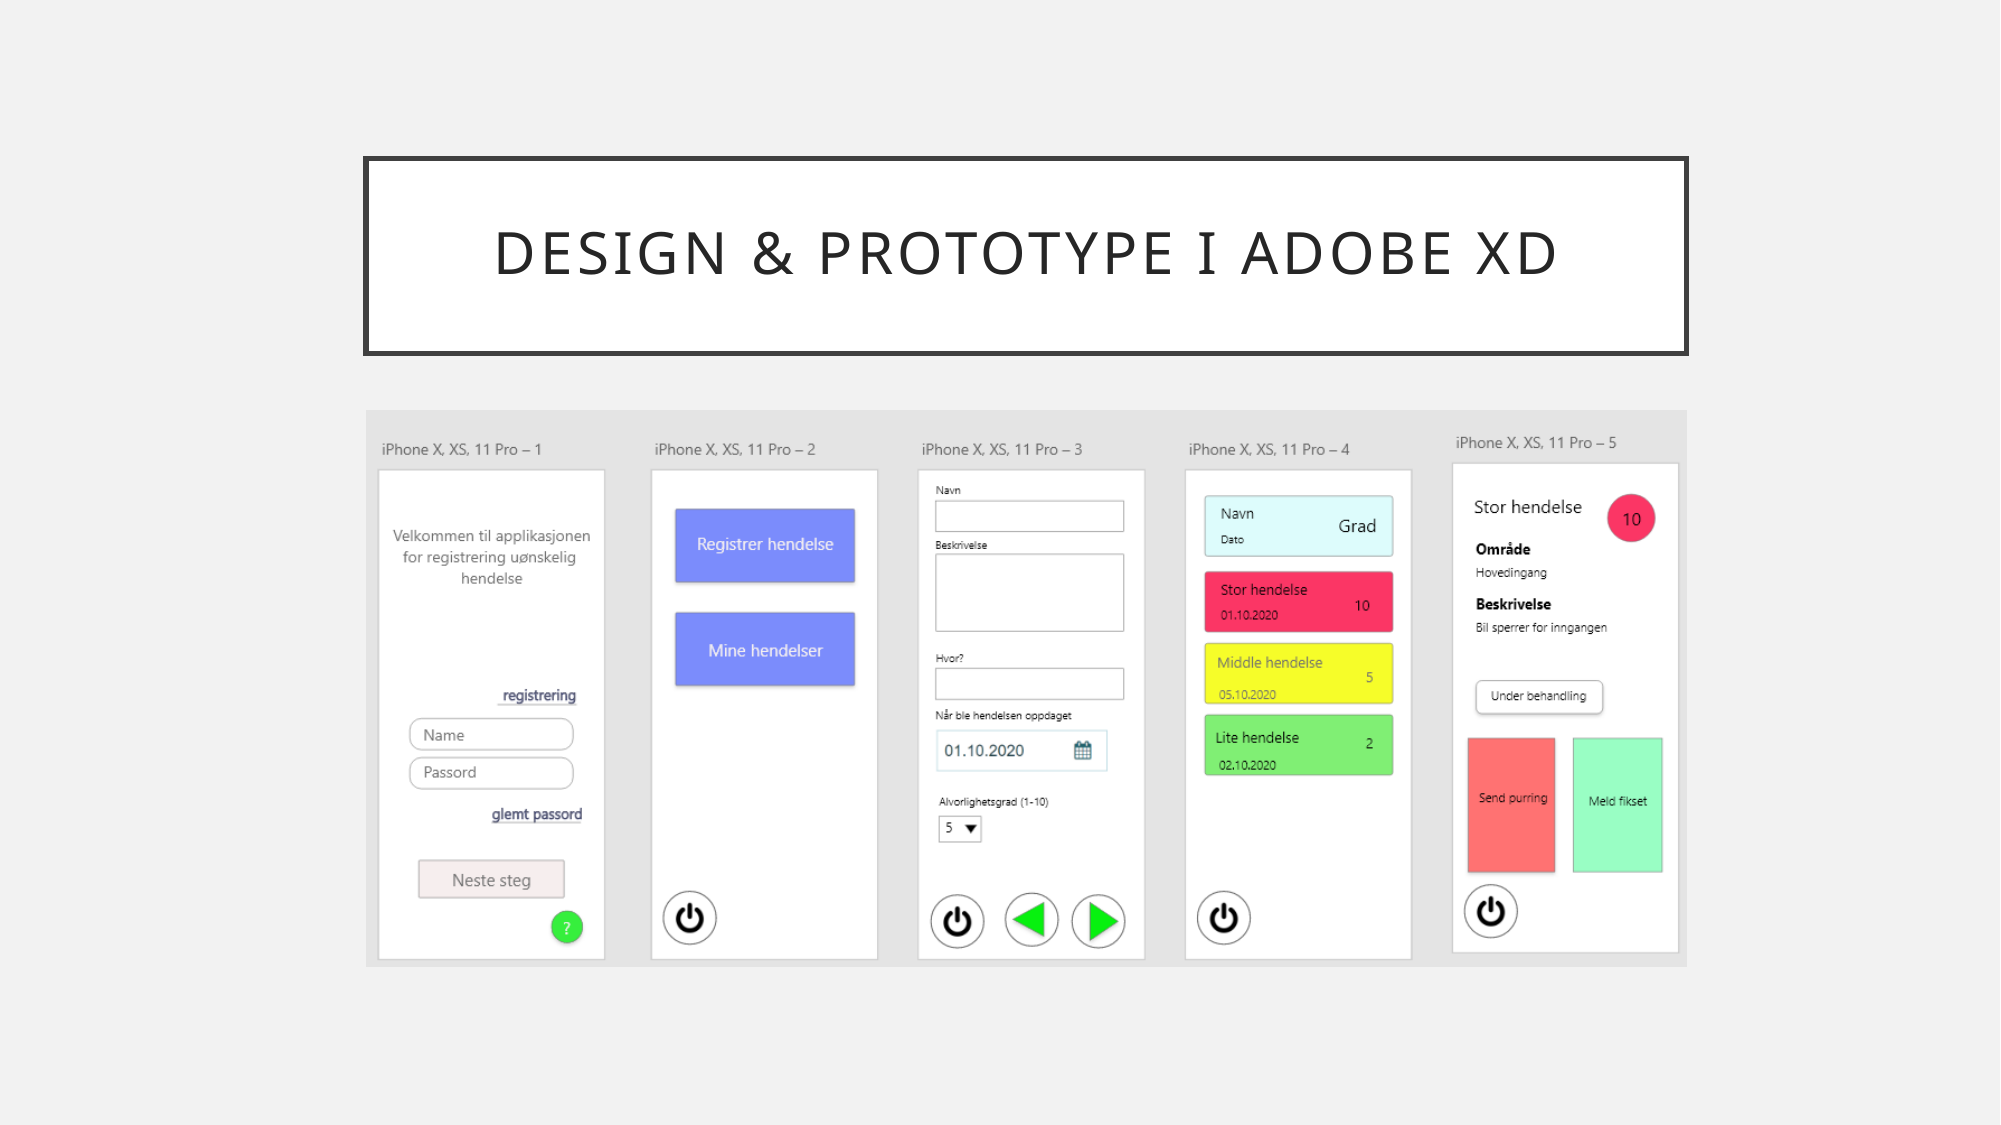

# Design & prototype i Adobe xd